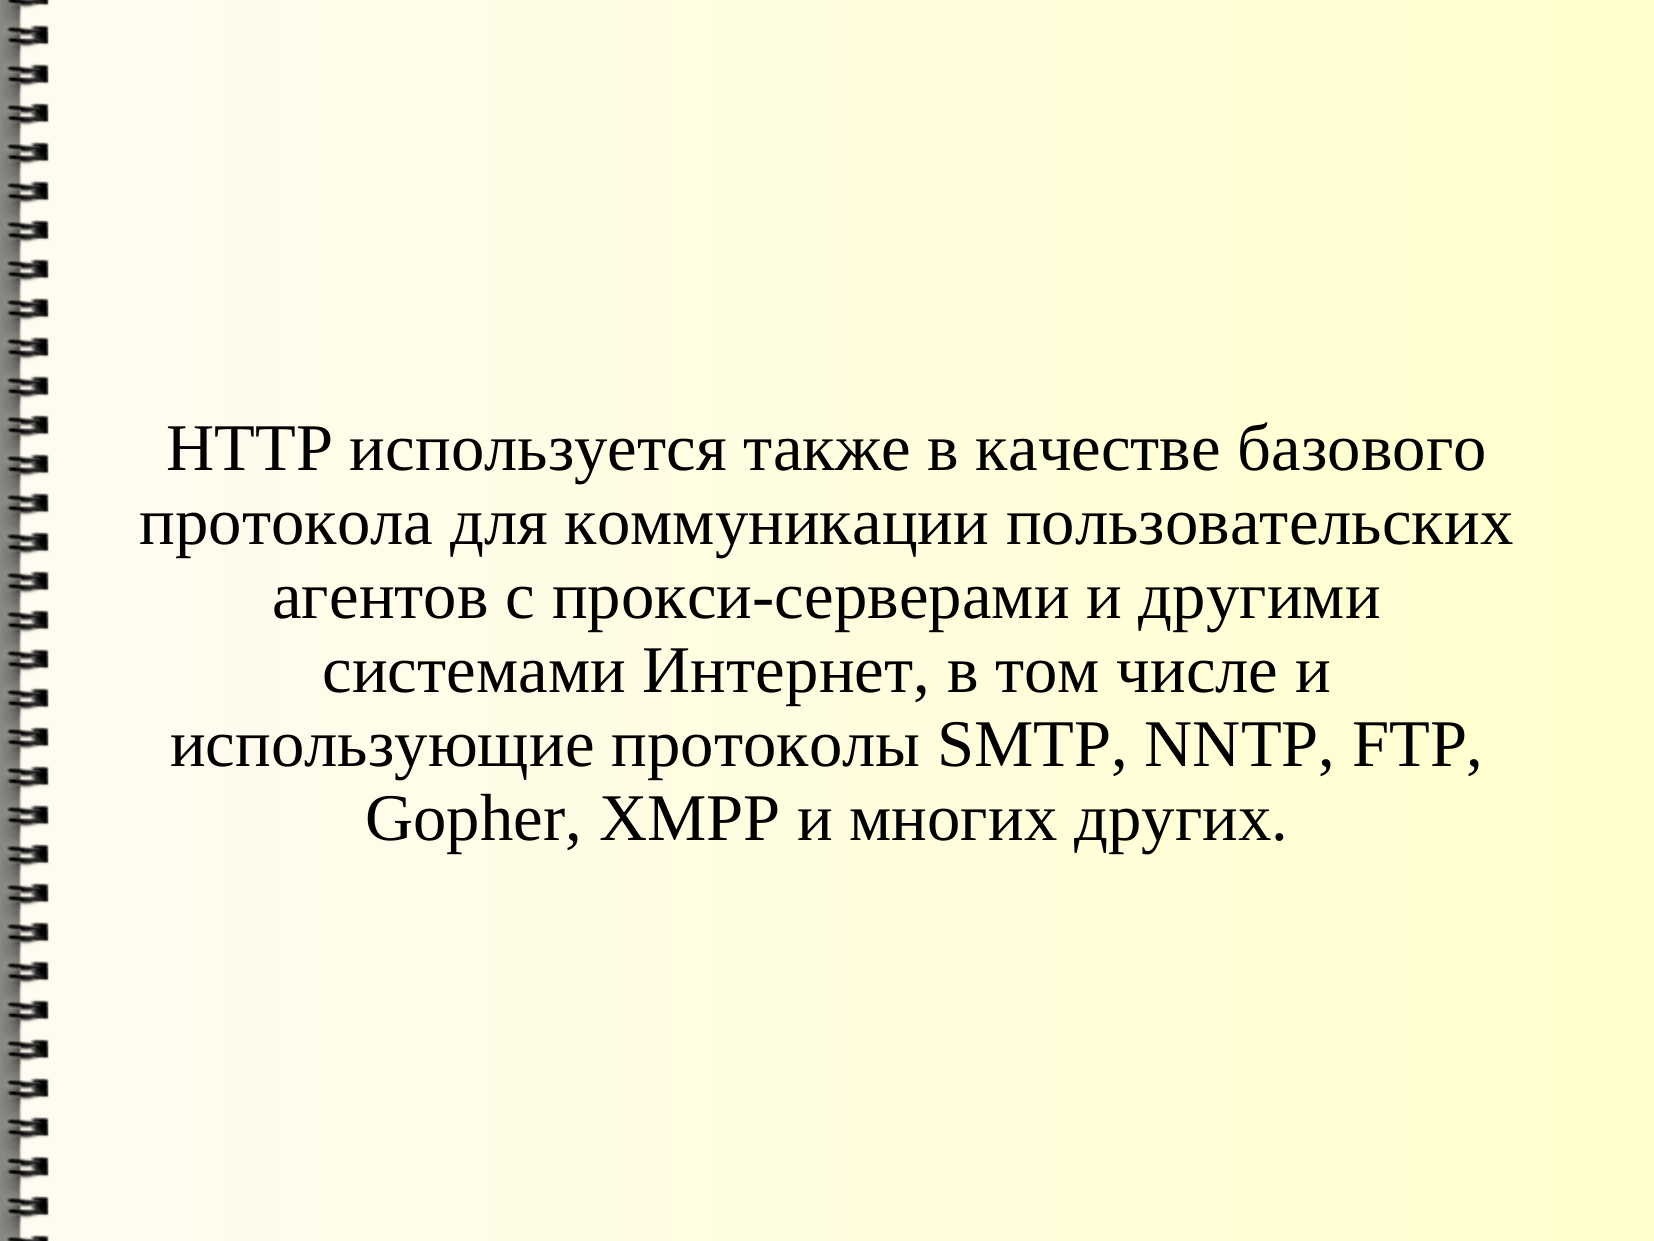

# HTTP используется также в качестве базового протокола для коммуникации пользовательских агентов с прокси-серверами и другими системами Интернет, в том числе и использующие протоколы SMTP, NNTP, FTP, Gopher, XMPP и многих других.